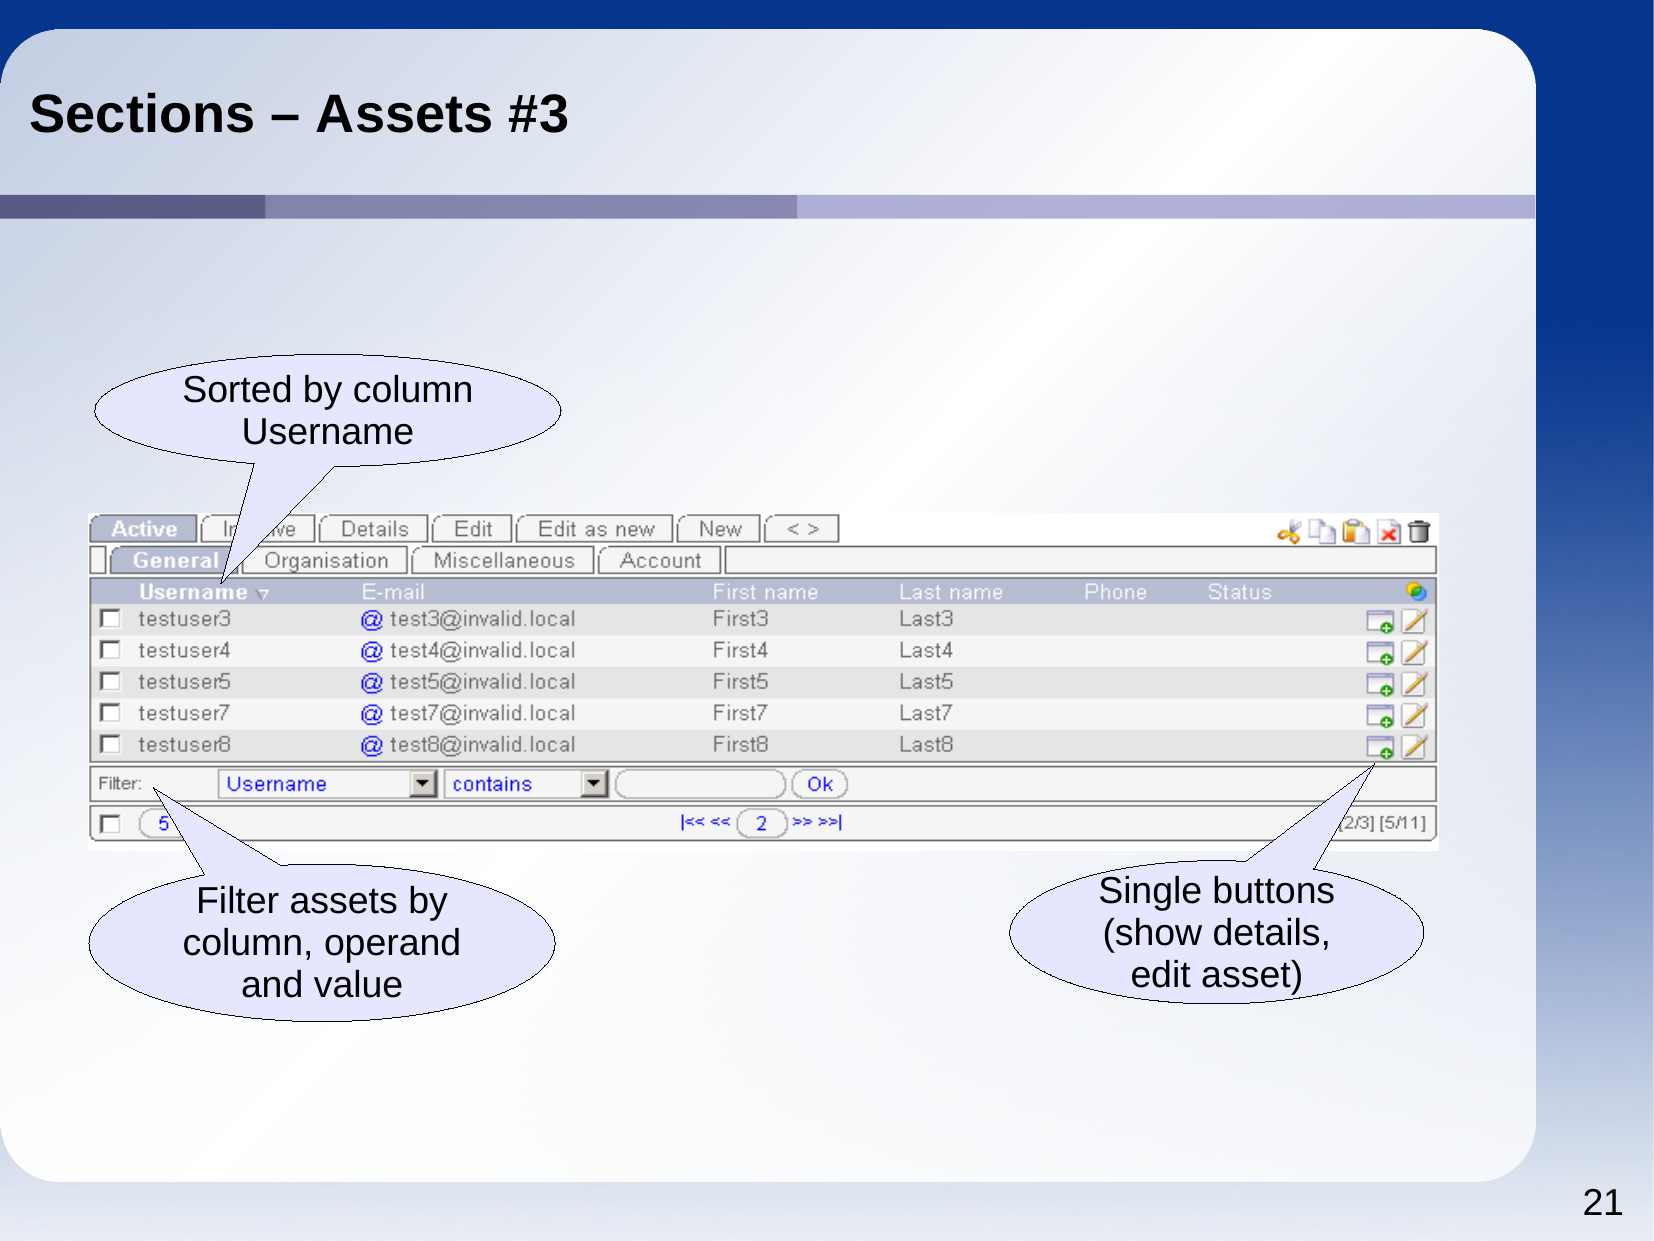

# Sections – Assets #3
Sorted by column Username
Single buttons
(show details, edit asset)
Filter assets by column, operand and value
21